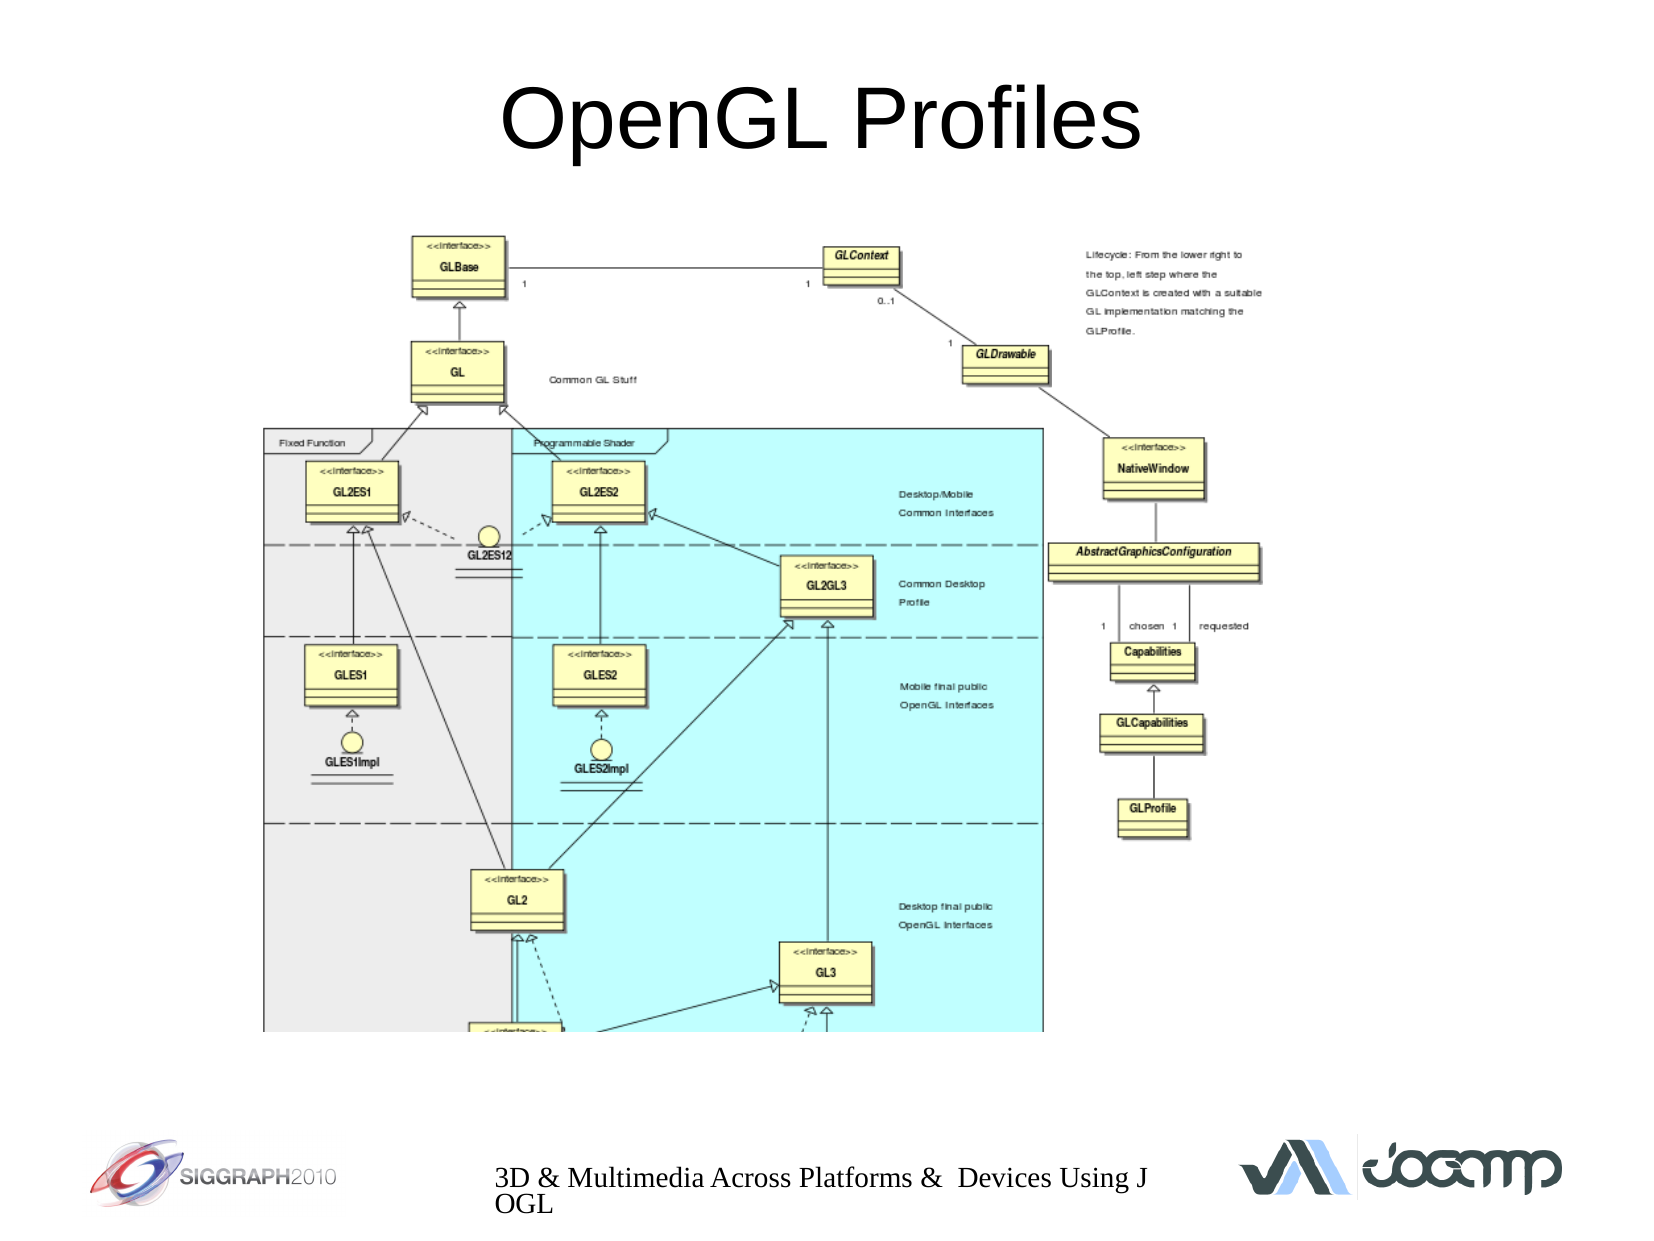

# OpenGL Profiles
3D & Multimedia Across Platforms & Devices Using JOGL